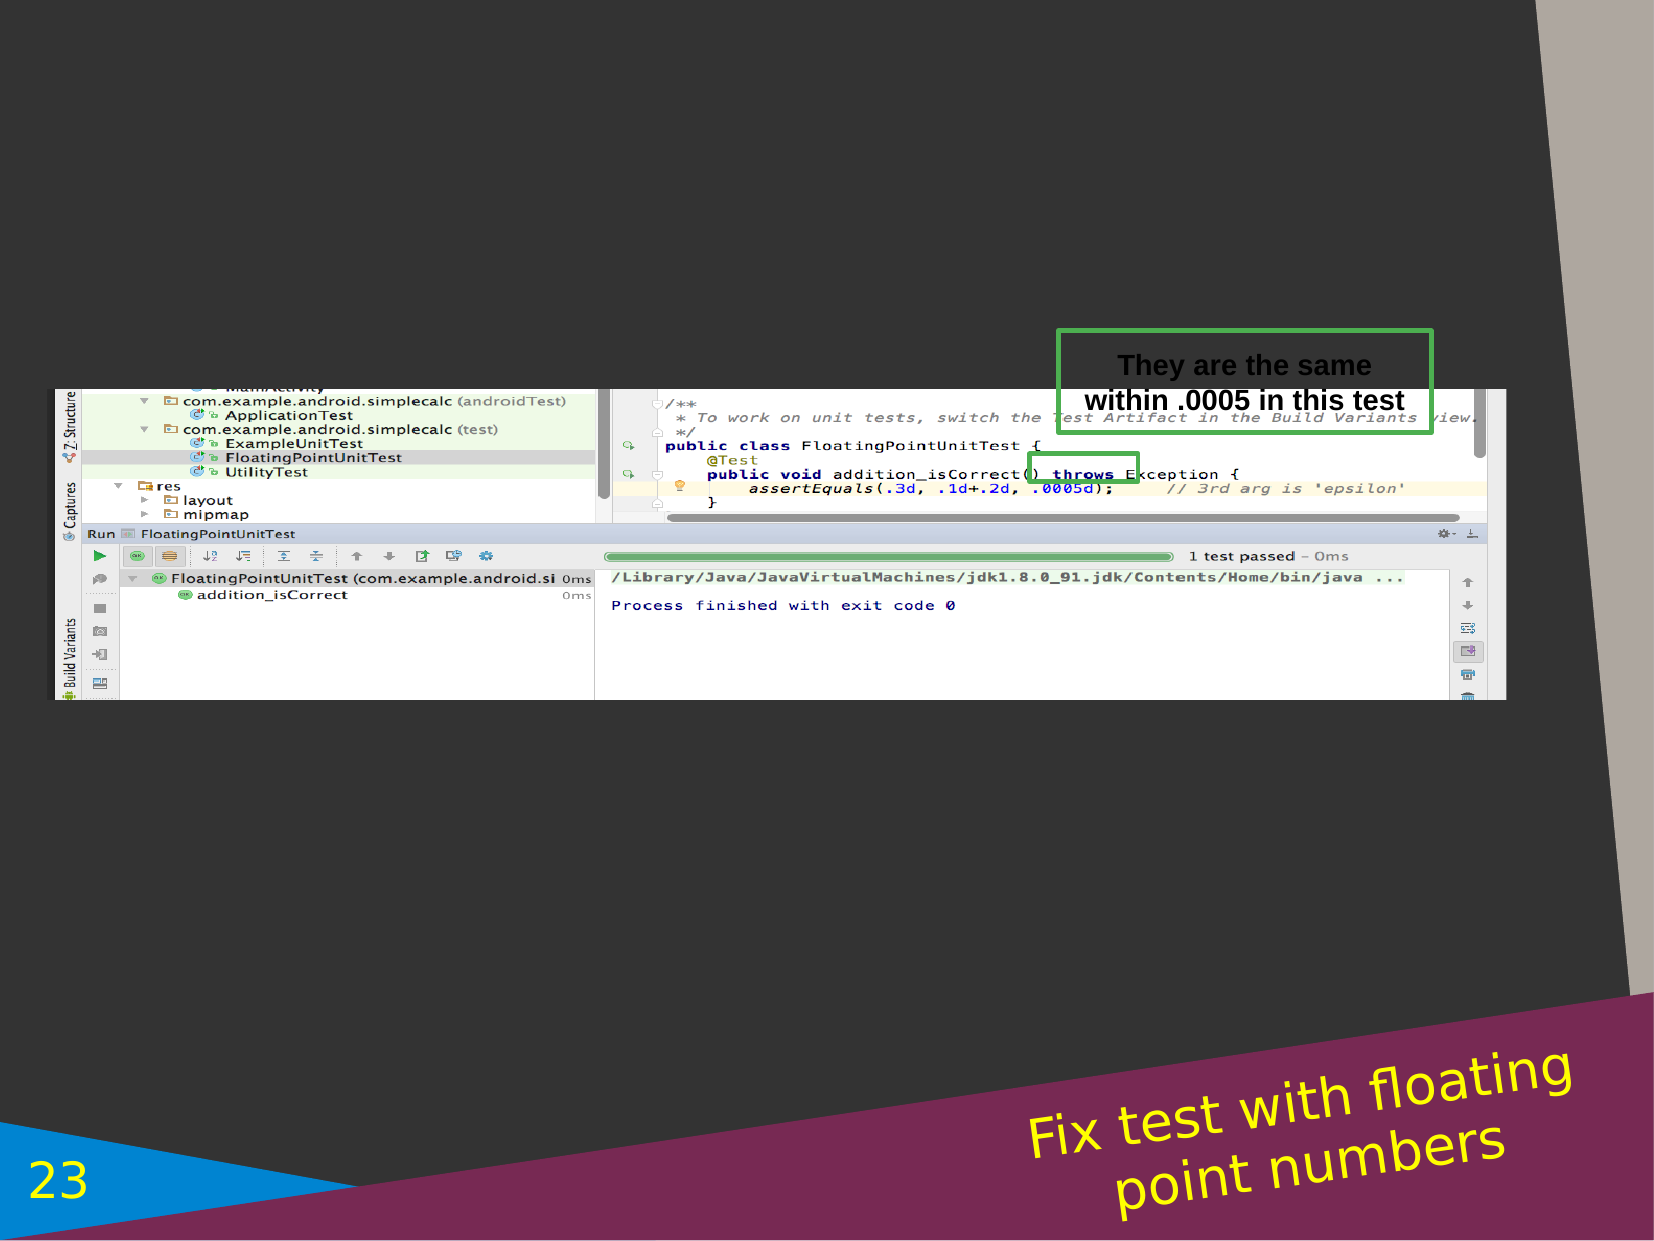

They are the same within .0005 in this test
# Fix test with floating point numbers
23